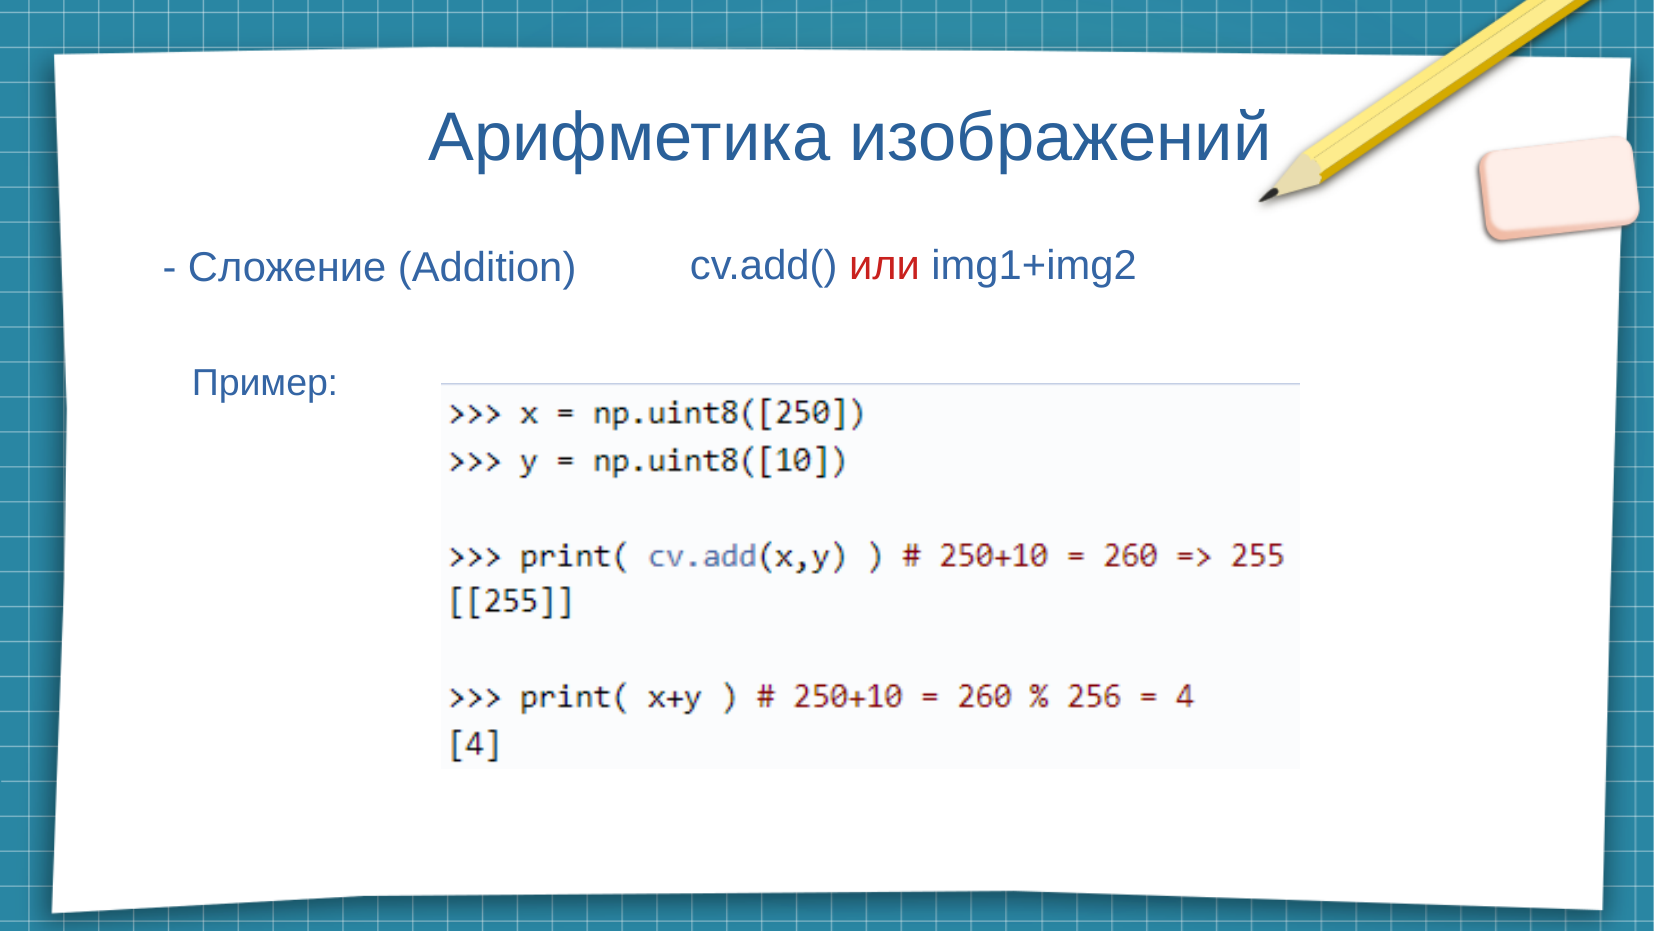

# Арифметика изображений
cv.add() или img1+img2
- Сложение (Addition)
Пример: